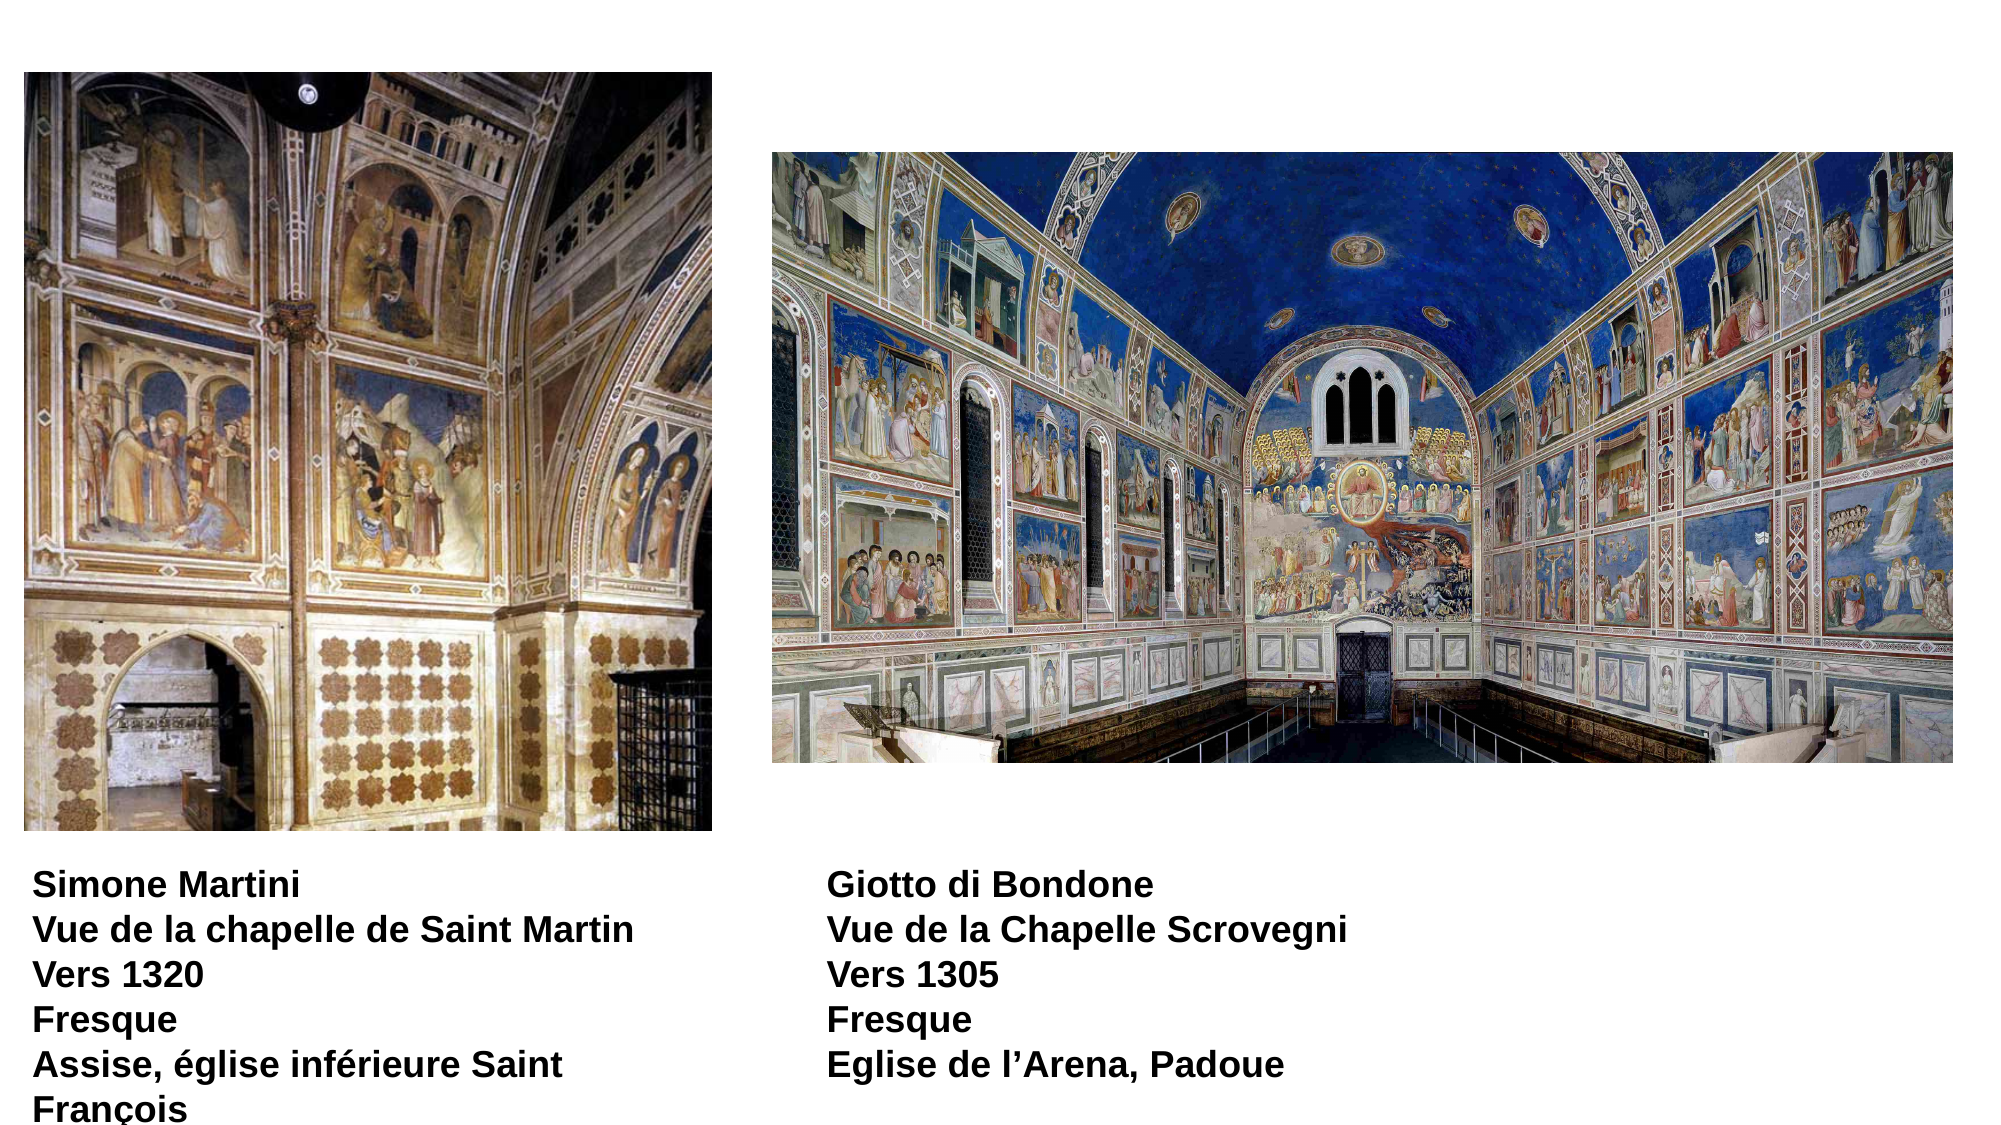

Simone Martini
Vue de la chapelle de Saint Martin
Vers 1320
Fresque
Assise, église inférieure Saint François
Giotto di Bondone
Vue de la Chapelle Scrovegni
Vers 1305
Fresque
Eglise de l’Arena, Padoue